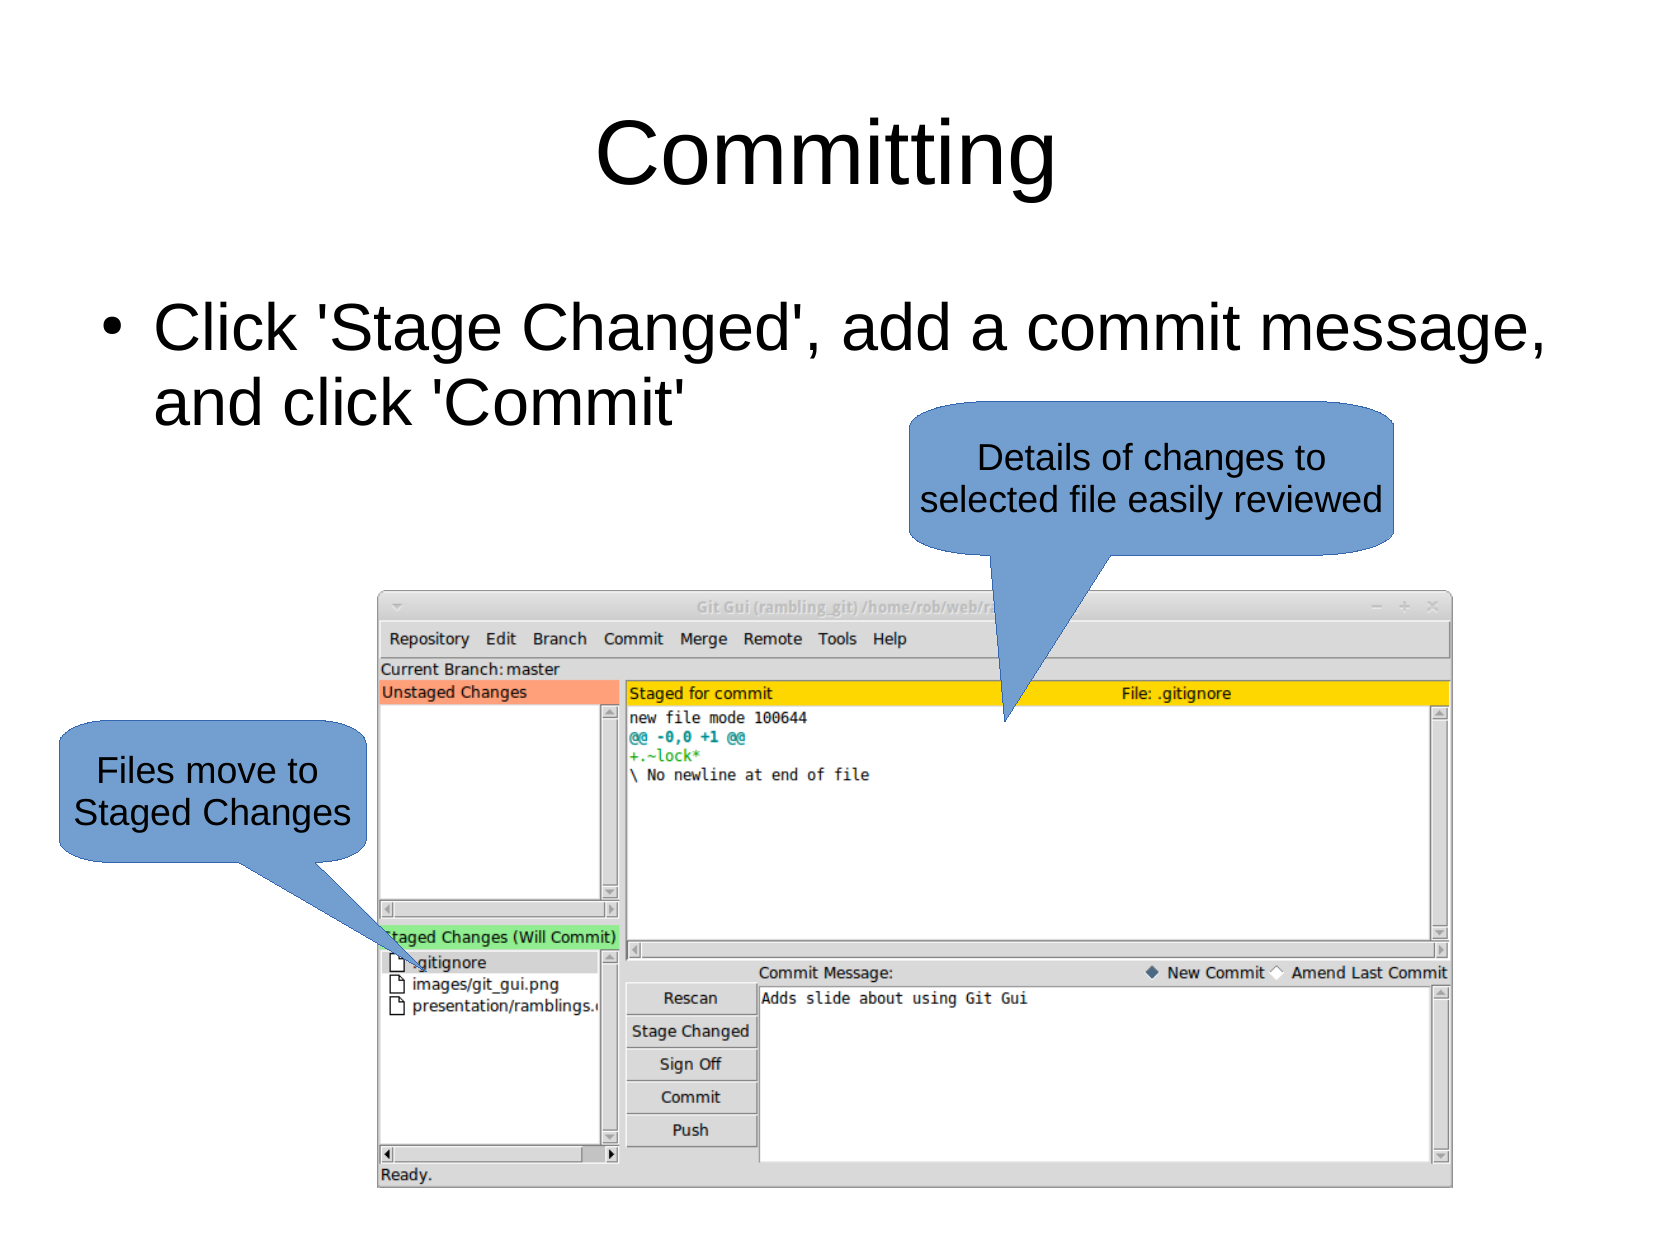

# Committing
Click 'Stage Changed', add a commit message, and click 'Commit'
Details of changes to
selected file easily reviewed
Files move to
Staged Changes